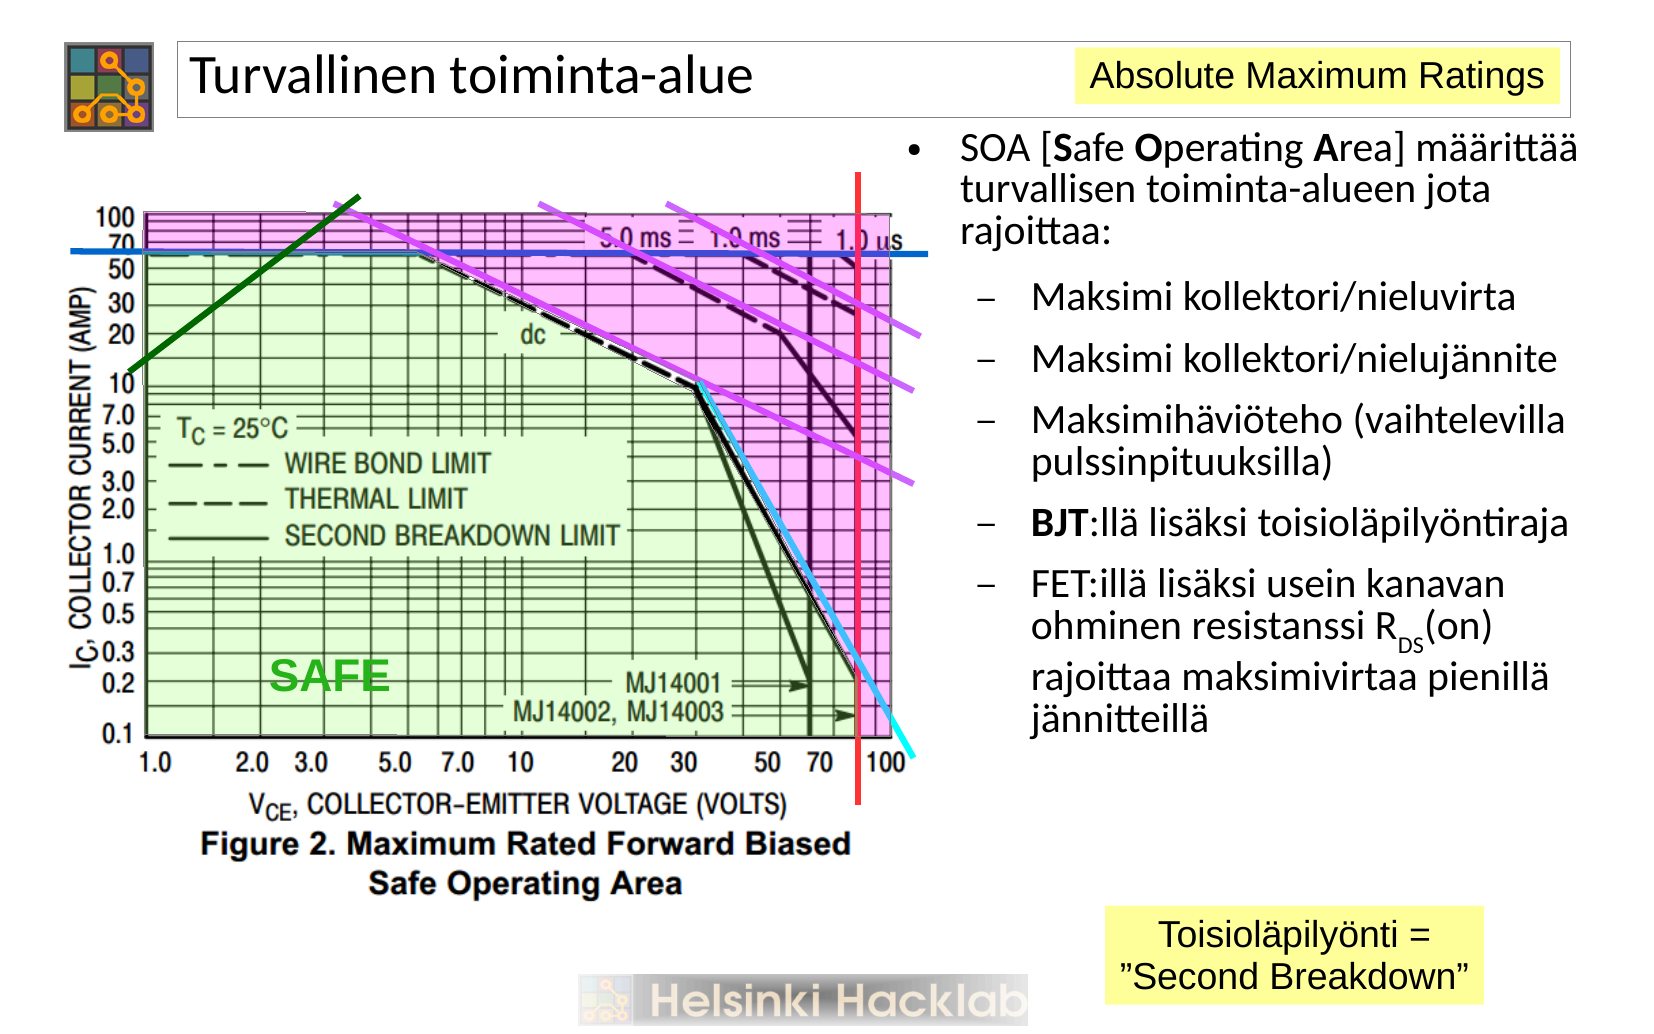

# Turvallinen toiminta-alue
Absolute Maximum Ratings
SOA [Safe Operating Area] määrittää turvallisen toiminta-alueen jota rajoittaa:
Maksimi kollektori/nieluvirta
Maksimi kollektori/nielujännite
Maksimihäviöteho (vaihtelevilla pulssinpituuksilla)
BJT:llä lisäksi toisioläpilyöntiraja
FET:illä lisäksi usein kanavan ohminen resistanssi RDS(on) rajoittaa maksimivirtaa pienillä jännitteillä
SAFE
Toisioläpilyönti =
”Second Breakdown”